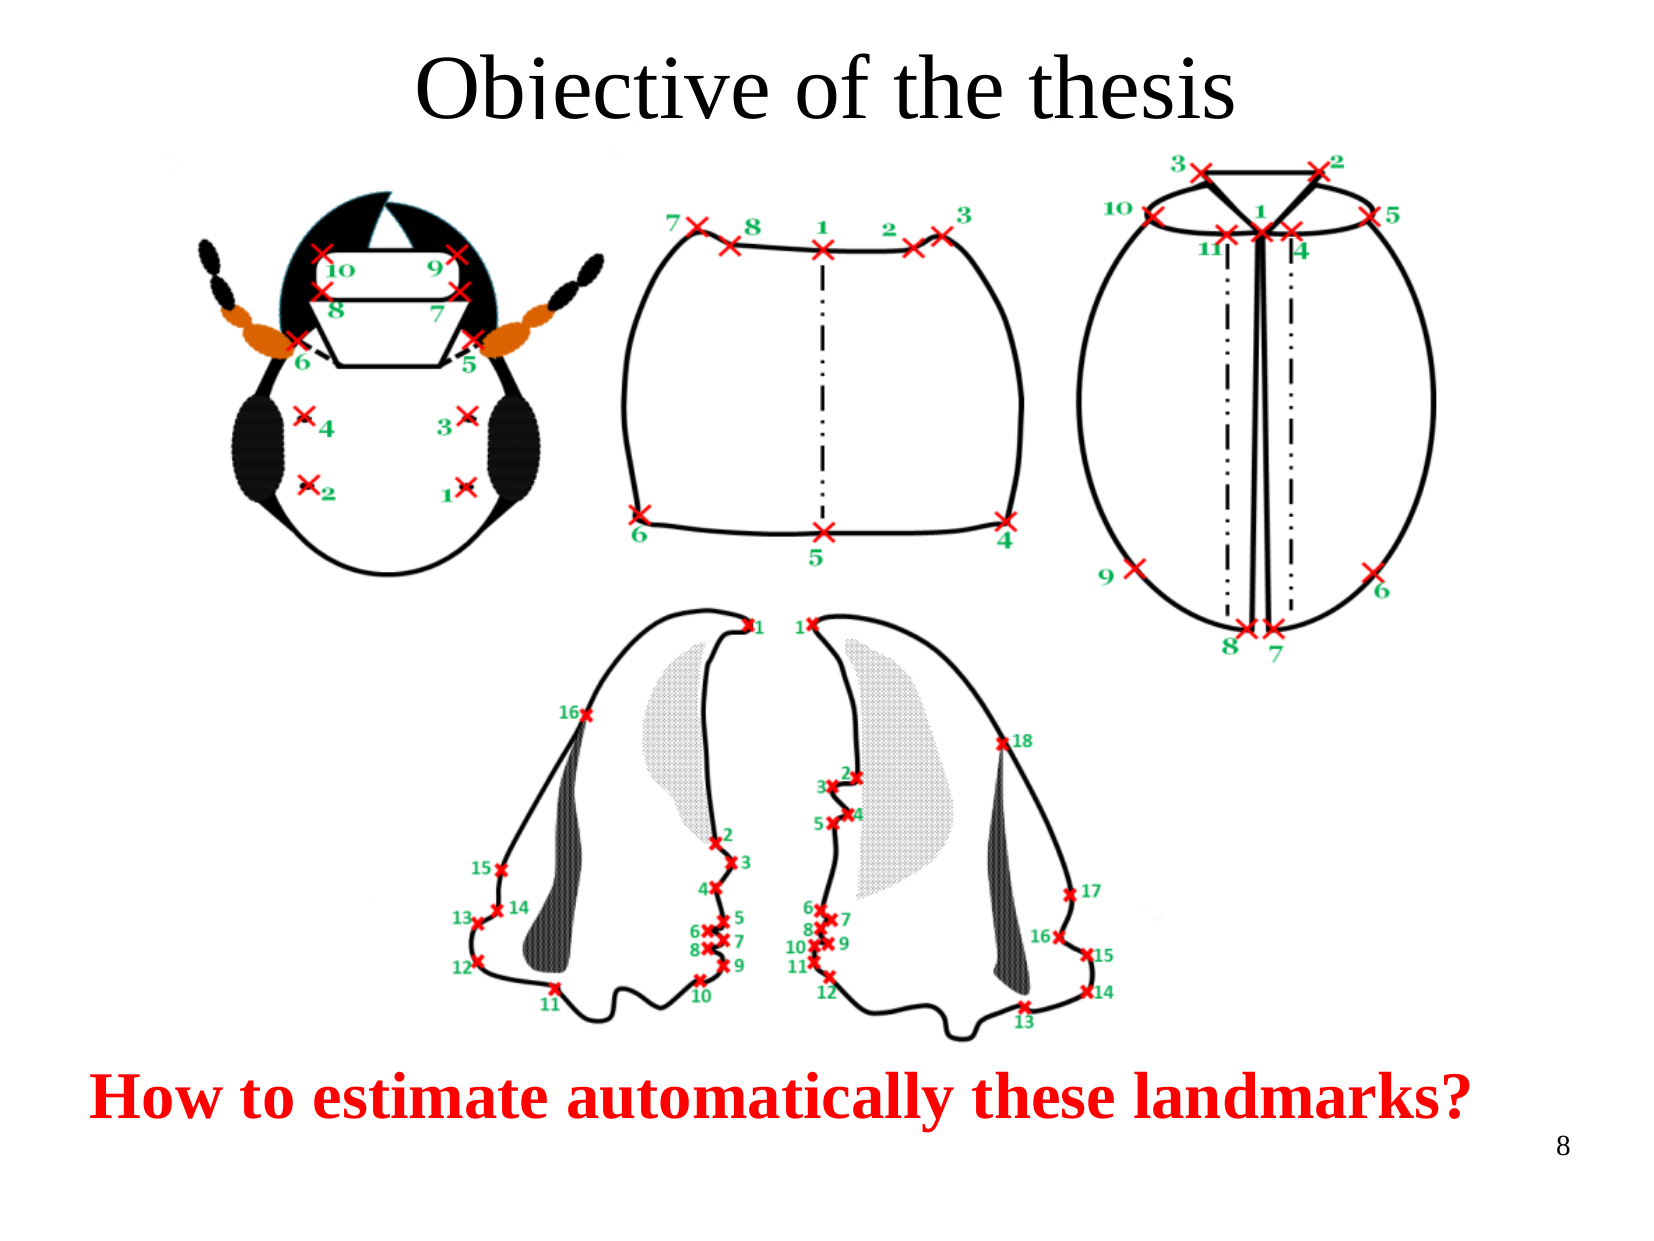

# Objective of the thesis
How to estimate automatically these landmarks?
8